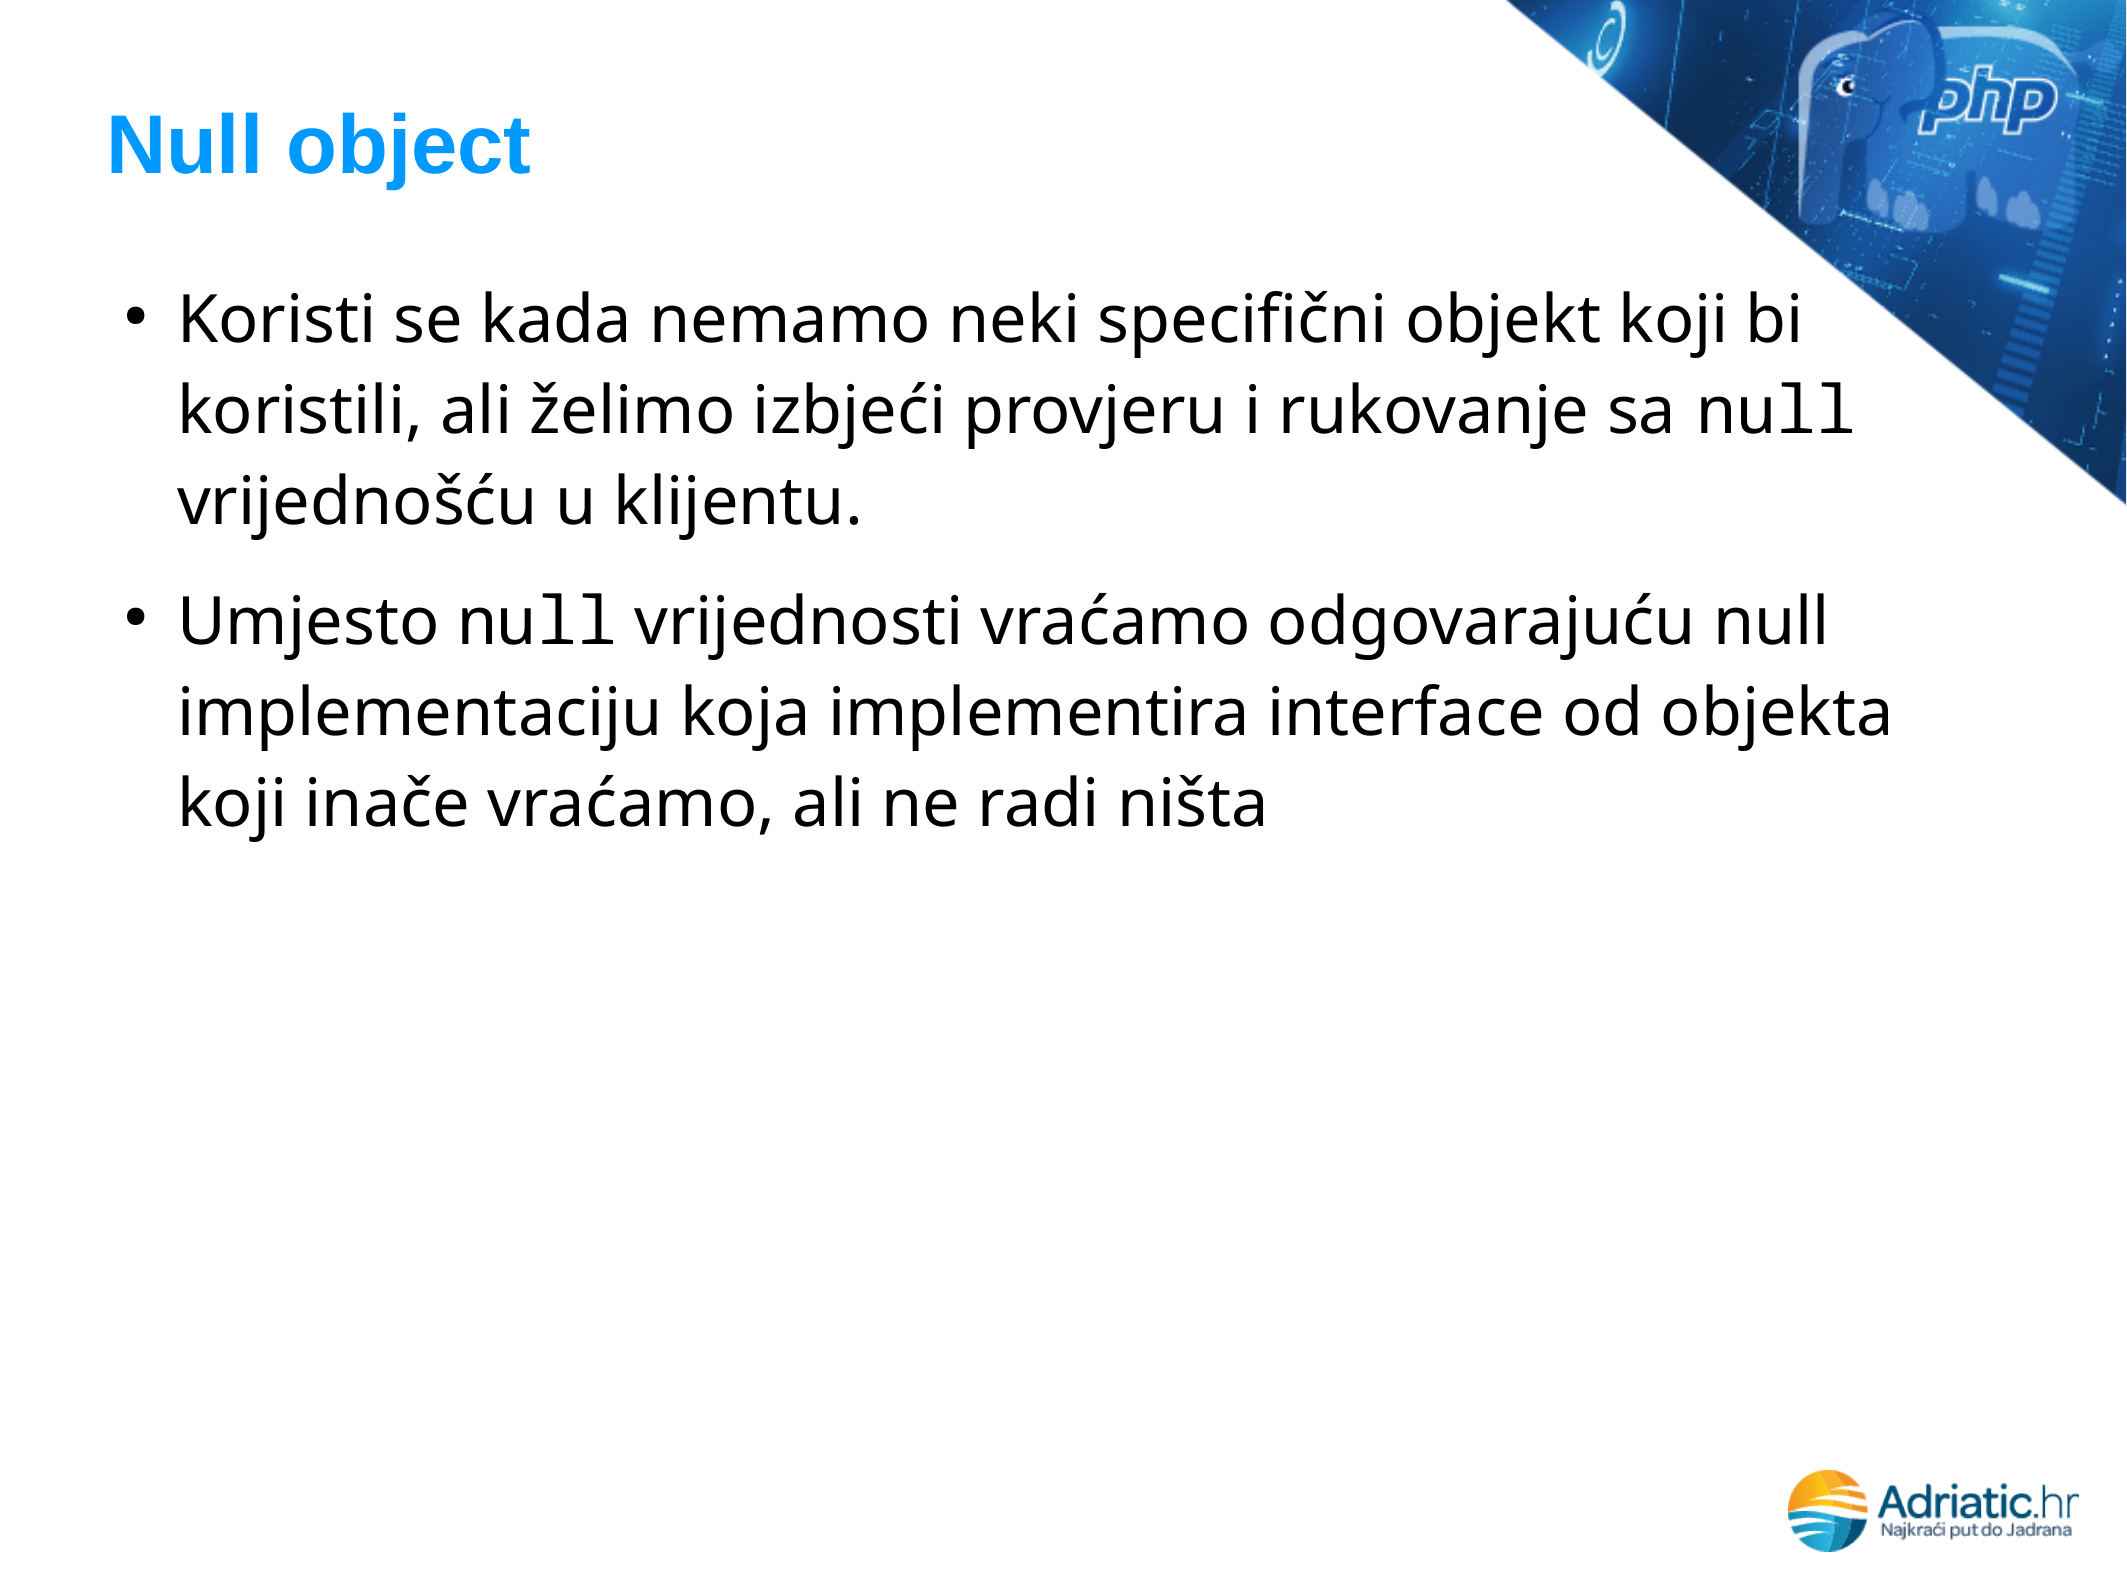

# Null object
Koristi se kada nemamo neki specifični objekt koji bi koristili, ali želimo izbjeći provjeru i rukovanje sa null vrijednošću u klijentu.
Umjesto null vrijednosti vraćamo odgovarajuću null implementaciju koja implementira interface od objekta koji inače vraćamo, ali ne radi ništa